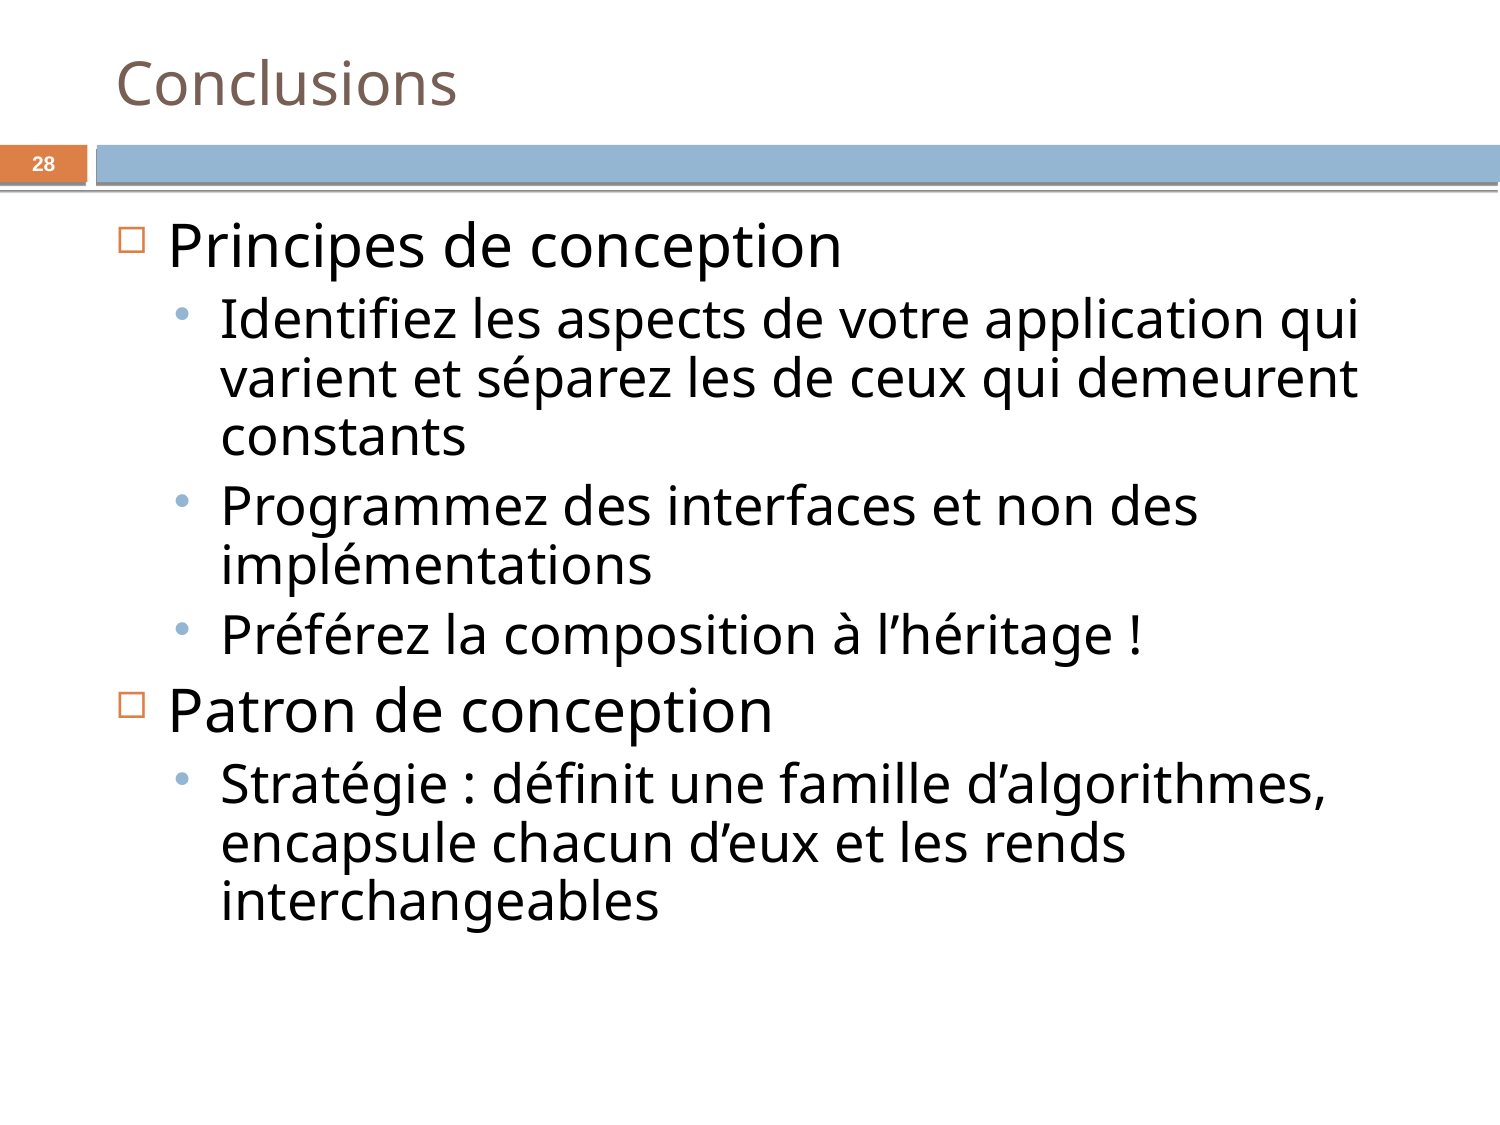

# Conclusions
Principes de conception
Identifiez les aspects de votre application qui varient et séparez les de ceux qui demeurent constants
Programmez des interfaces et non des implémentations
Préférez la composition à l’héritage !
Patron de conception
Stratégie : définit une famille d’algorithmes, encapsule chacun d’eux et les rends interchangeables